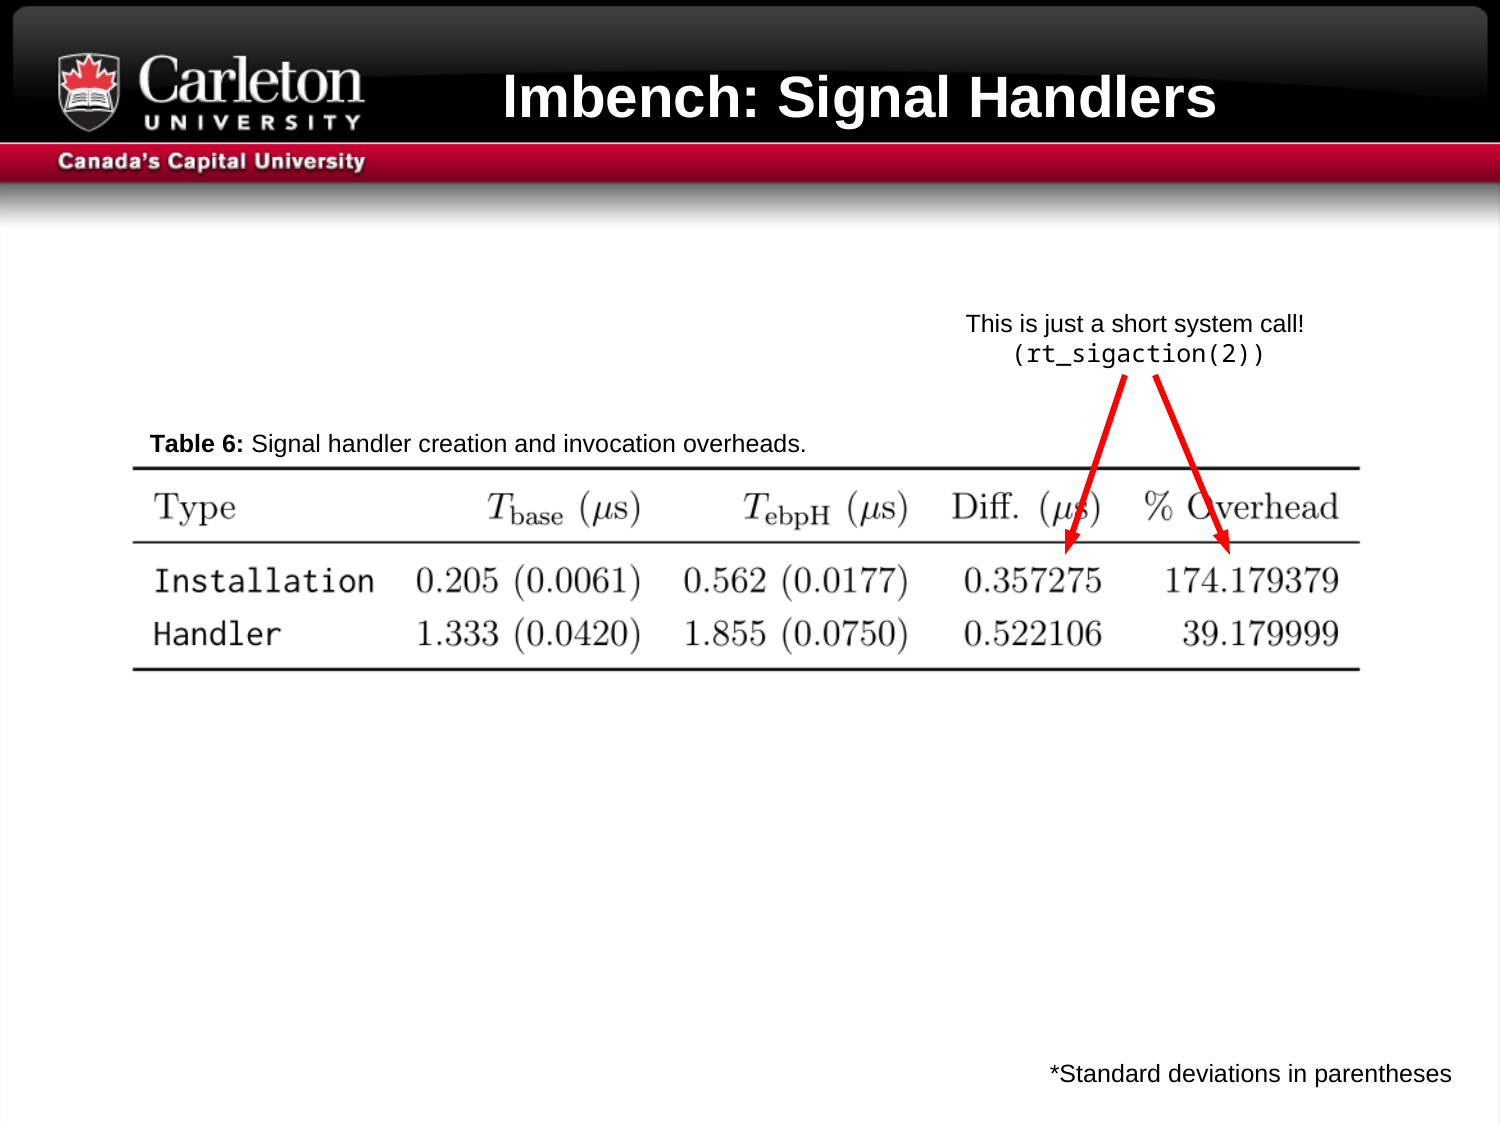

# lmbench: Signal Handlers
This is just a short system call!
(rt_sigaction(2))
Table 6: Signal handler creation and invocation overheads.
*Standard deviations in parentheses